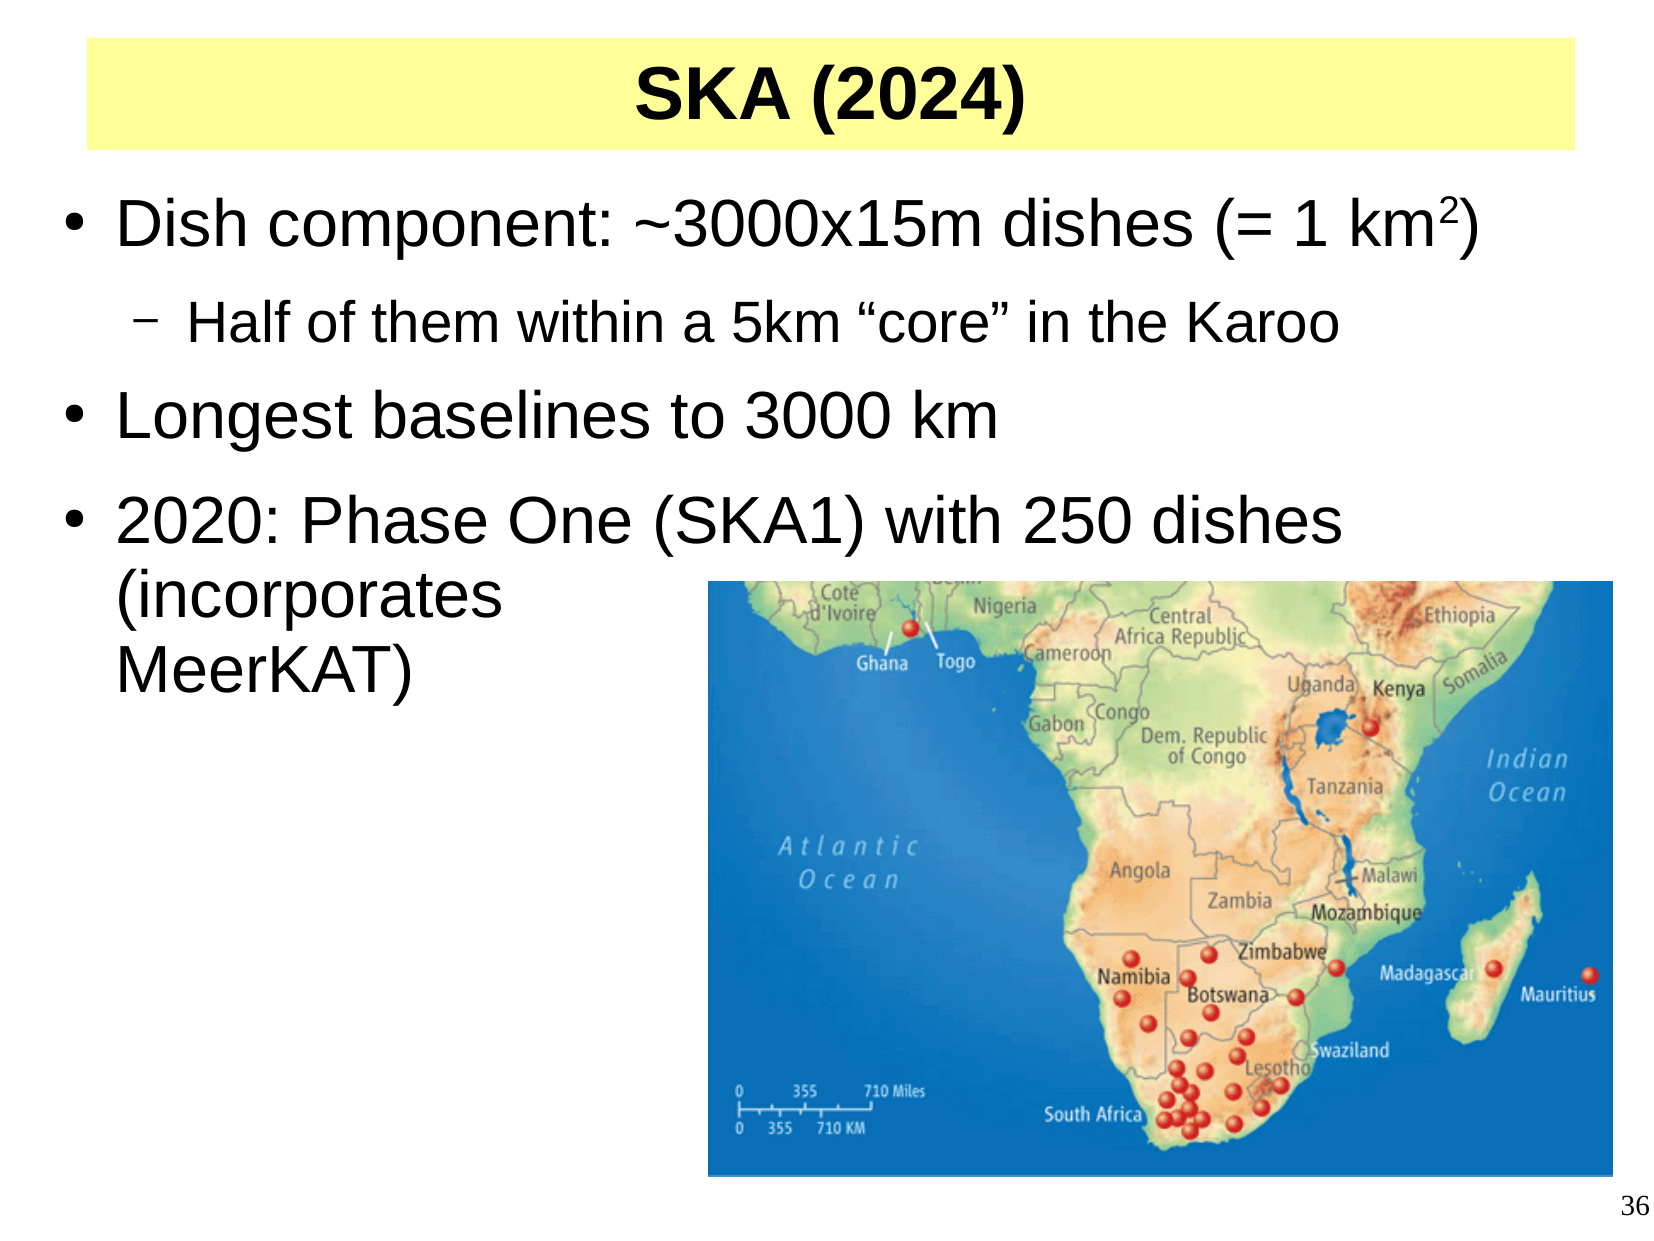

# SKA (2024)
Dish component: ~3000x15m dishes (= 1 km2)
Half of them within a 5km “core” in the Karoo
Longest baselines to 3000 km
2020: Phase One (SKA1) with 250 dishes
(incorporates
MeerKAT)
36